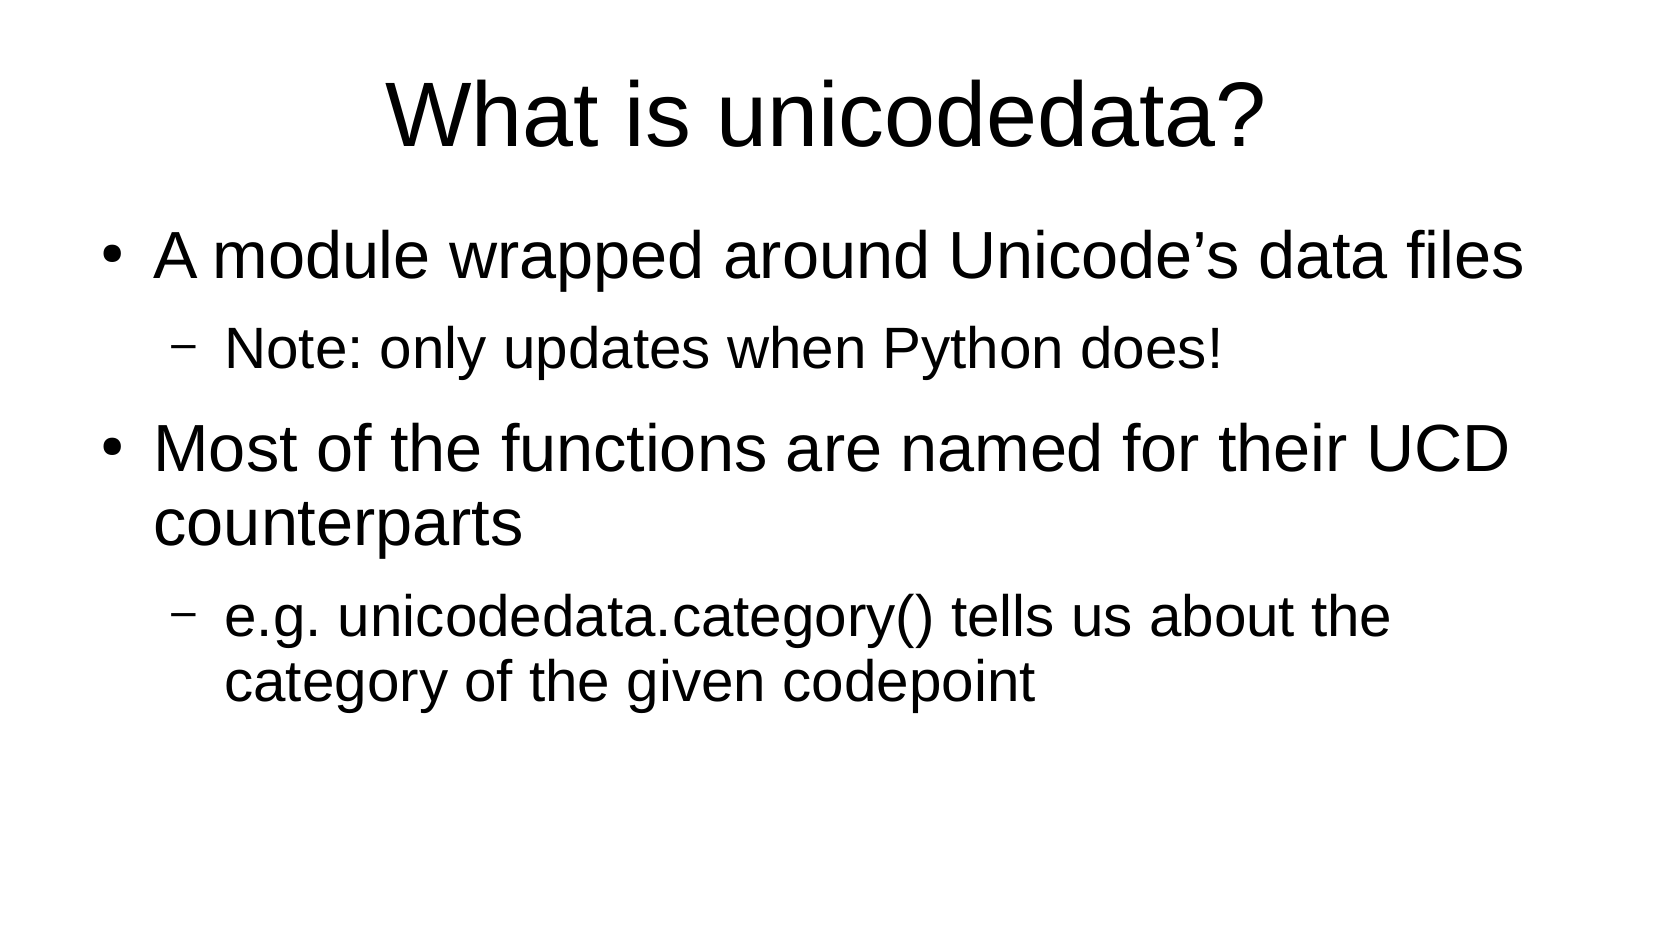

# What is unicodedata?
A module wrapped around Unicode’s data files
Note: only updates when Python does!
Most of the functions are named for their UCD counterparts
e.g. unicodedata.category() tells us about the category of the given codepoint